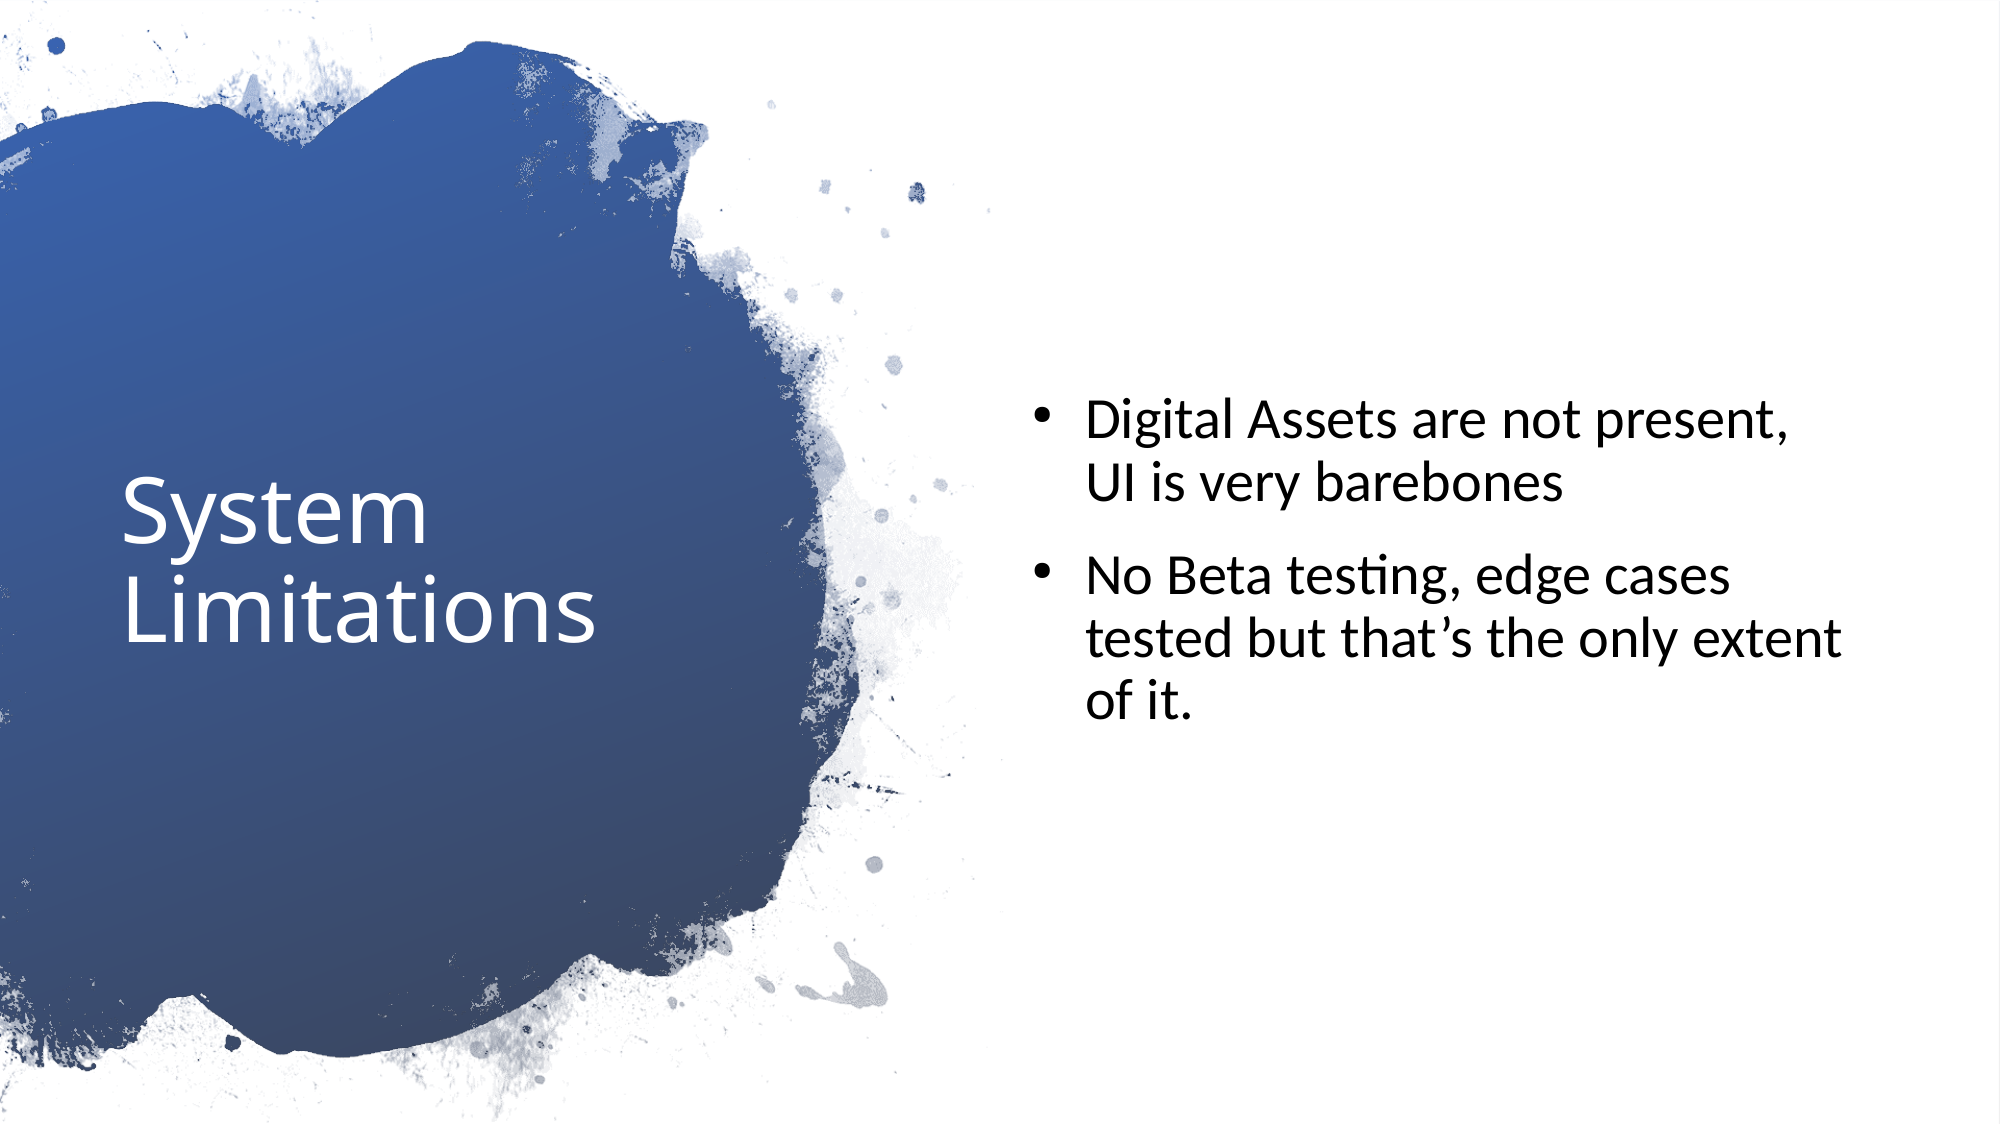

Digital Assets are not present, UI is very barebones
No Beta testing, edge cases tested but that’s the only extent of it.
# System Limitations